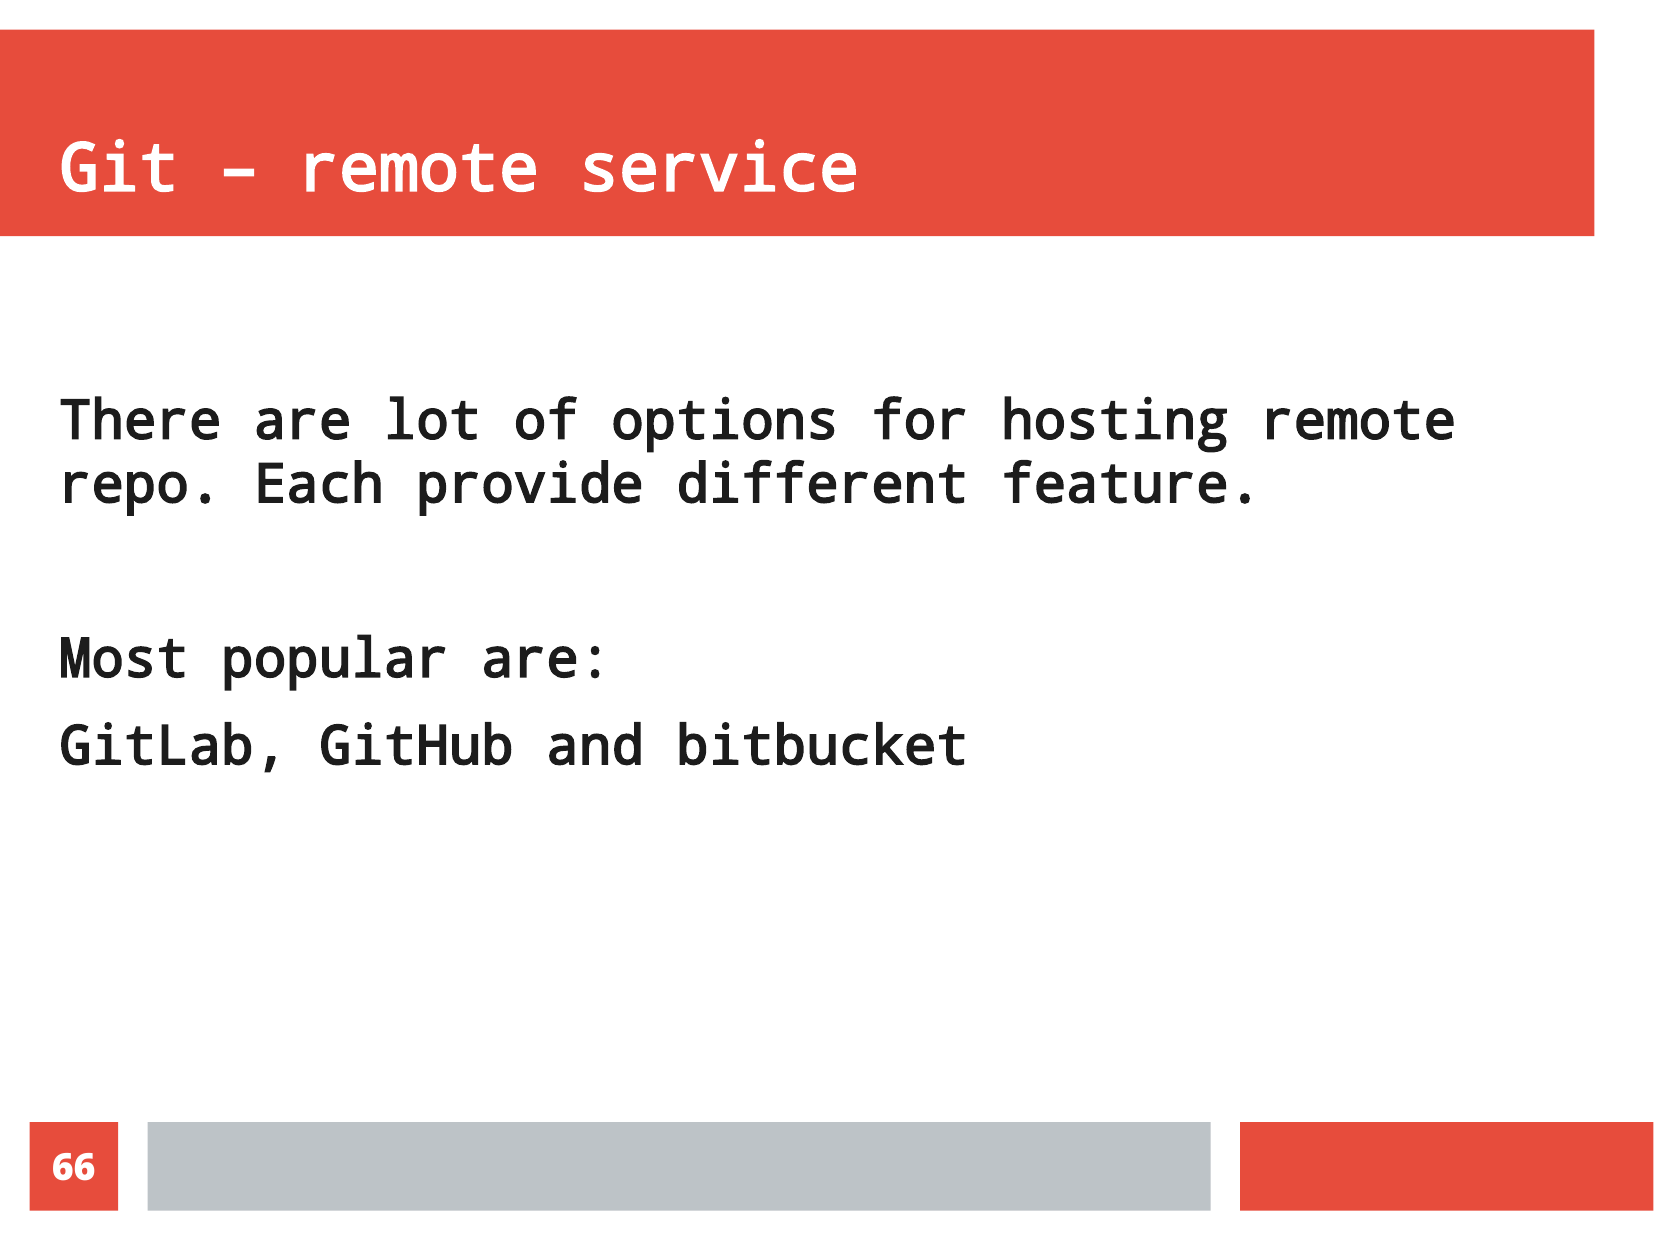

# Git – remote service
There are lot of options for hosting remote repo. Each provide different feature.
Most popular are:
GitLab, GitHub and bitbucket
66